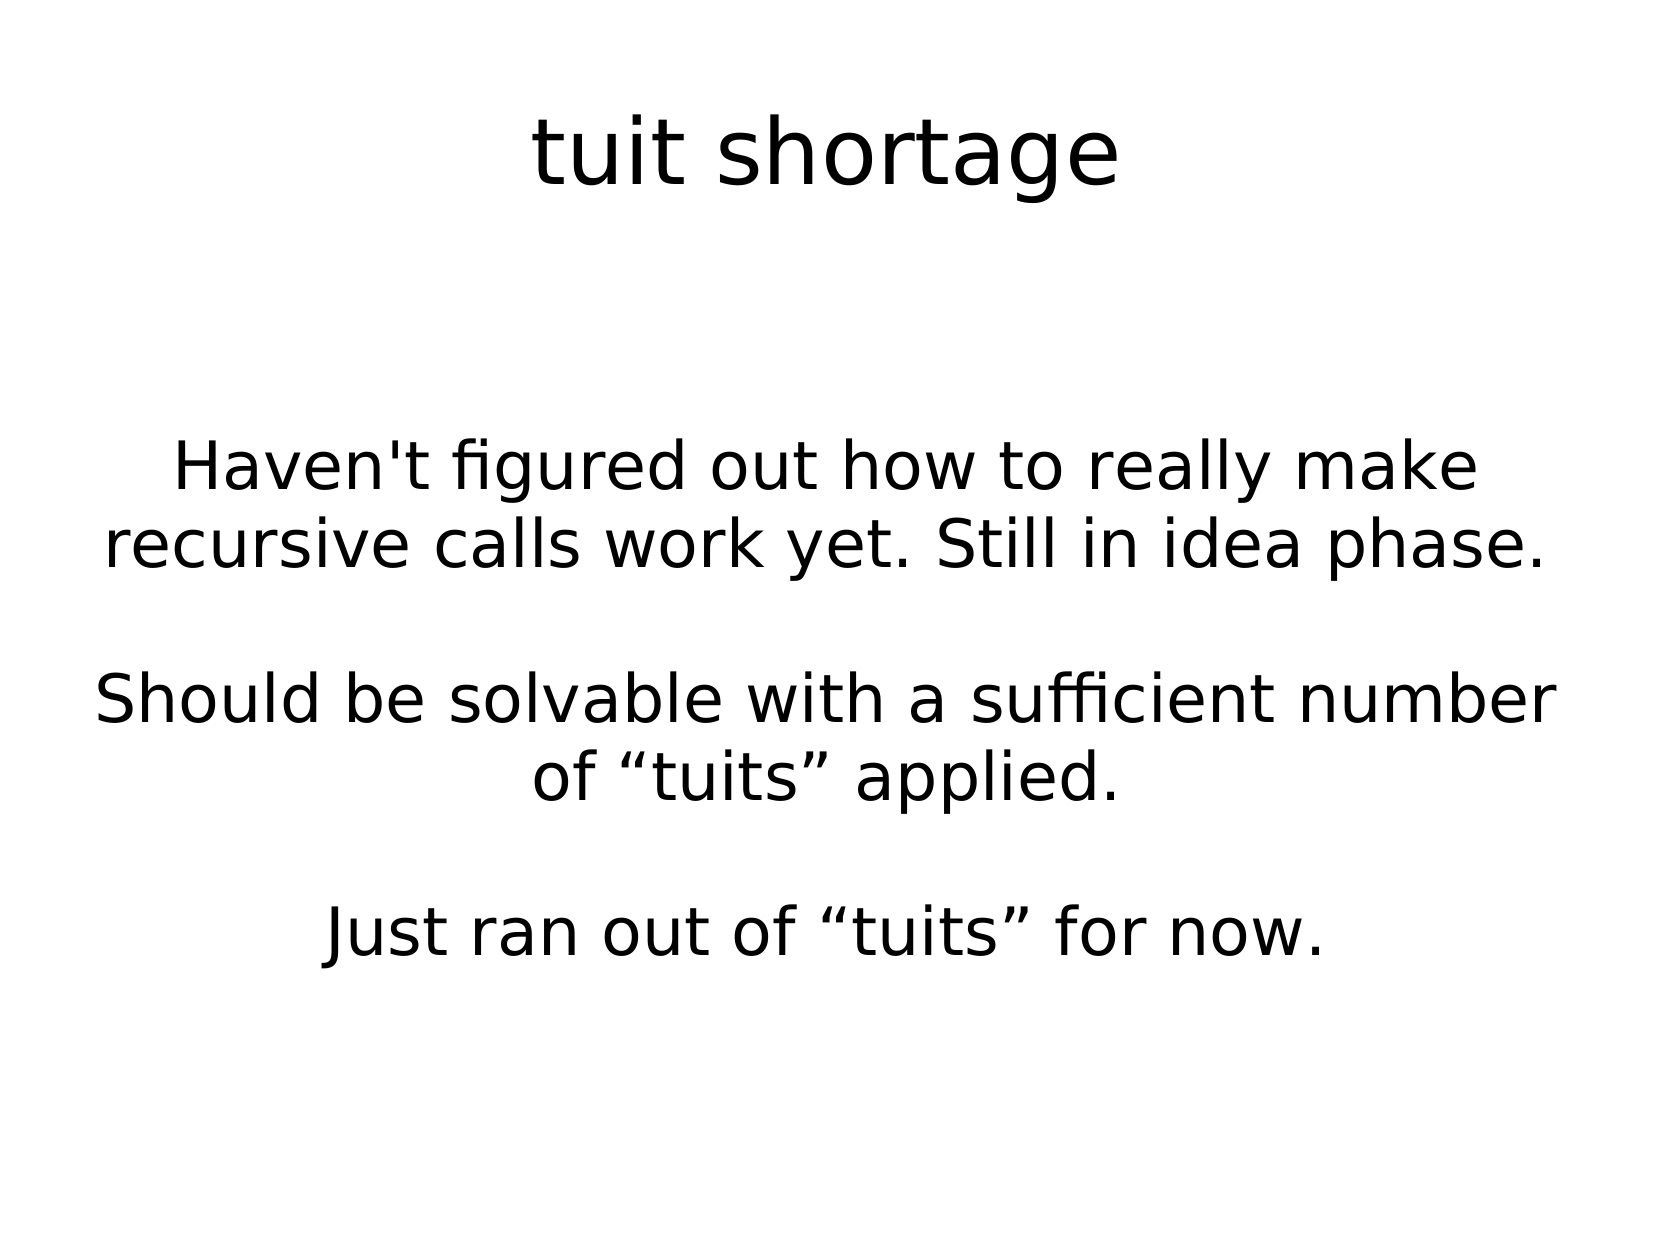

# tuit shortage
Haven't figured out how to really make recursive calls work yet. Still in idea phase.
Should be solvable with a sufficient number of “tuits” applied.
Just ran out of “tuits” for now.